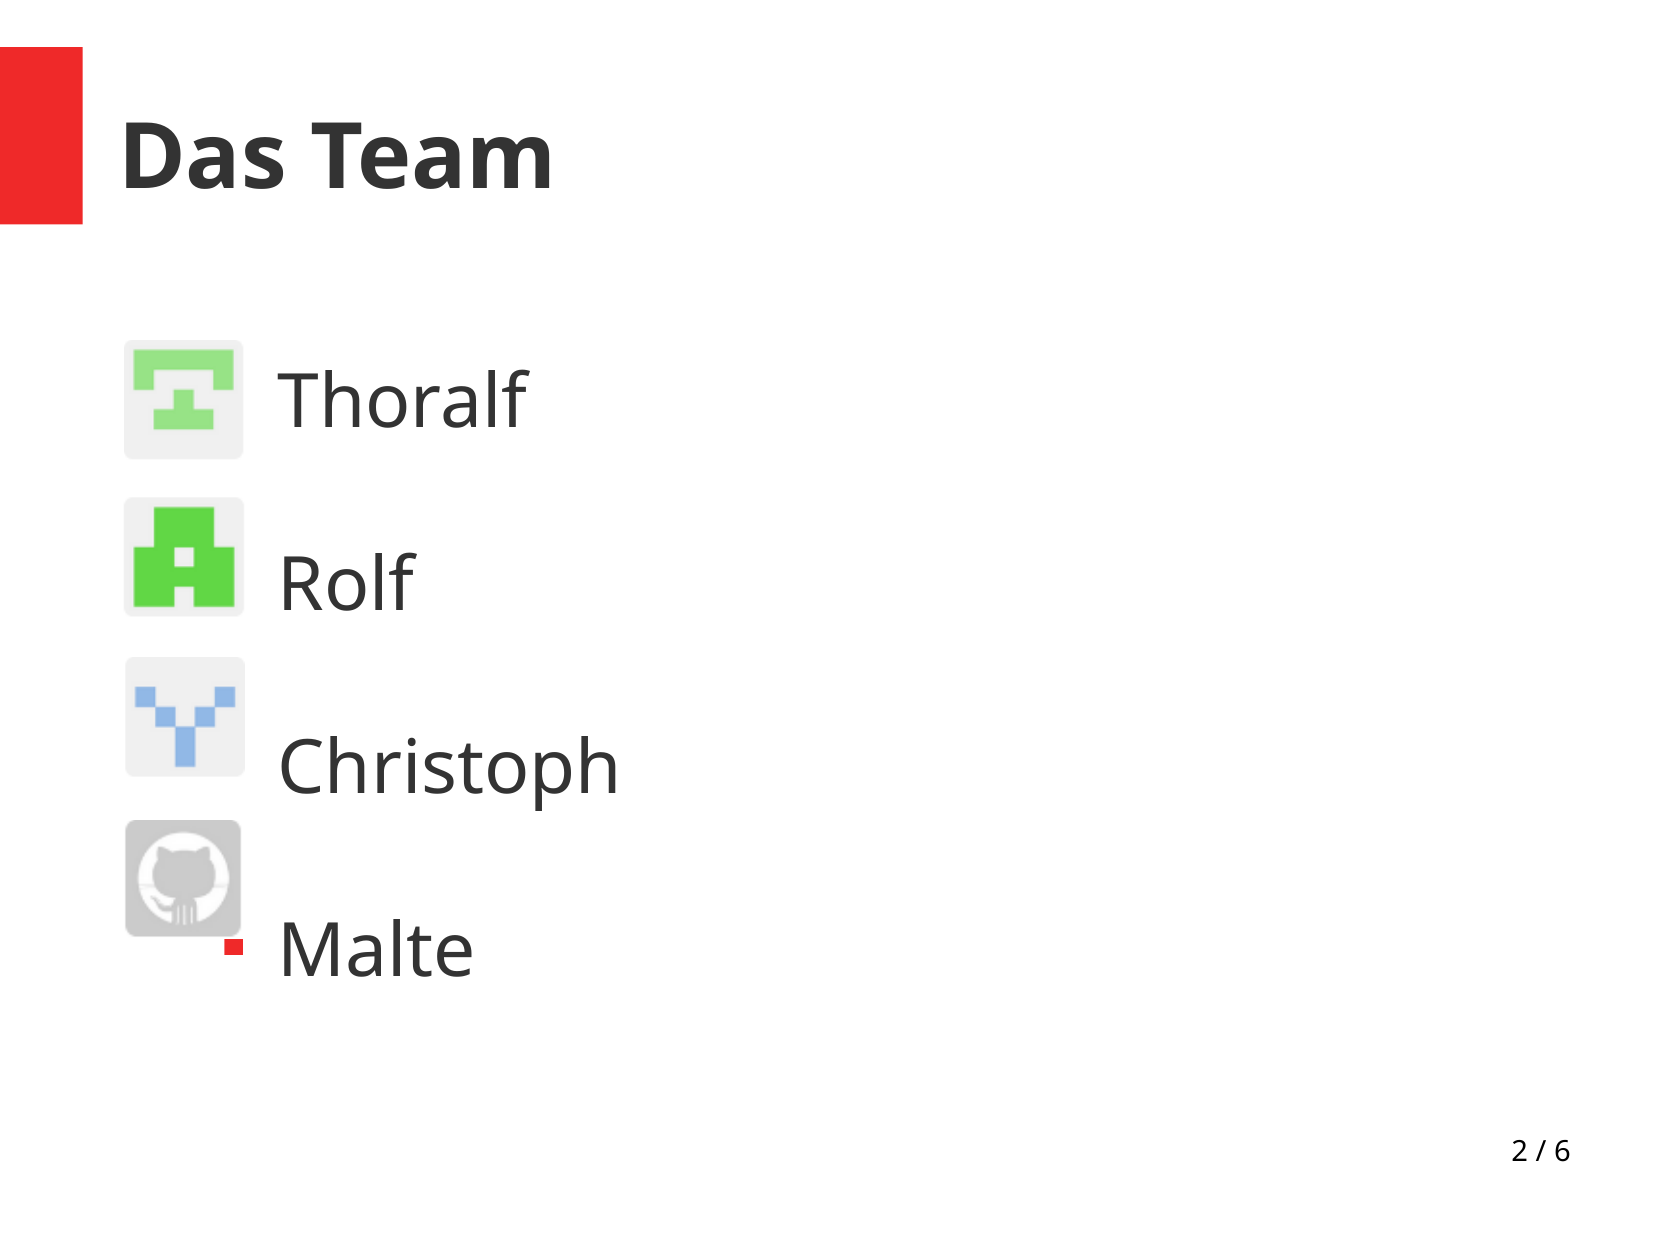

# Das Team
Thoralf
Rolf
Christoph
Malte
2